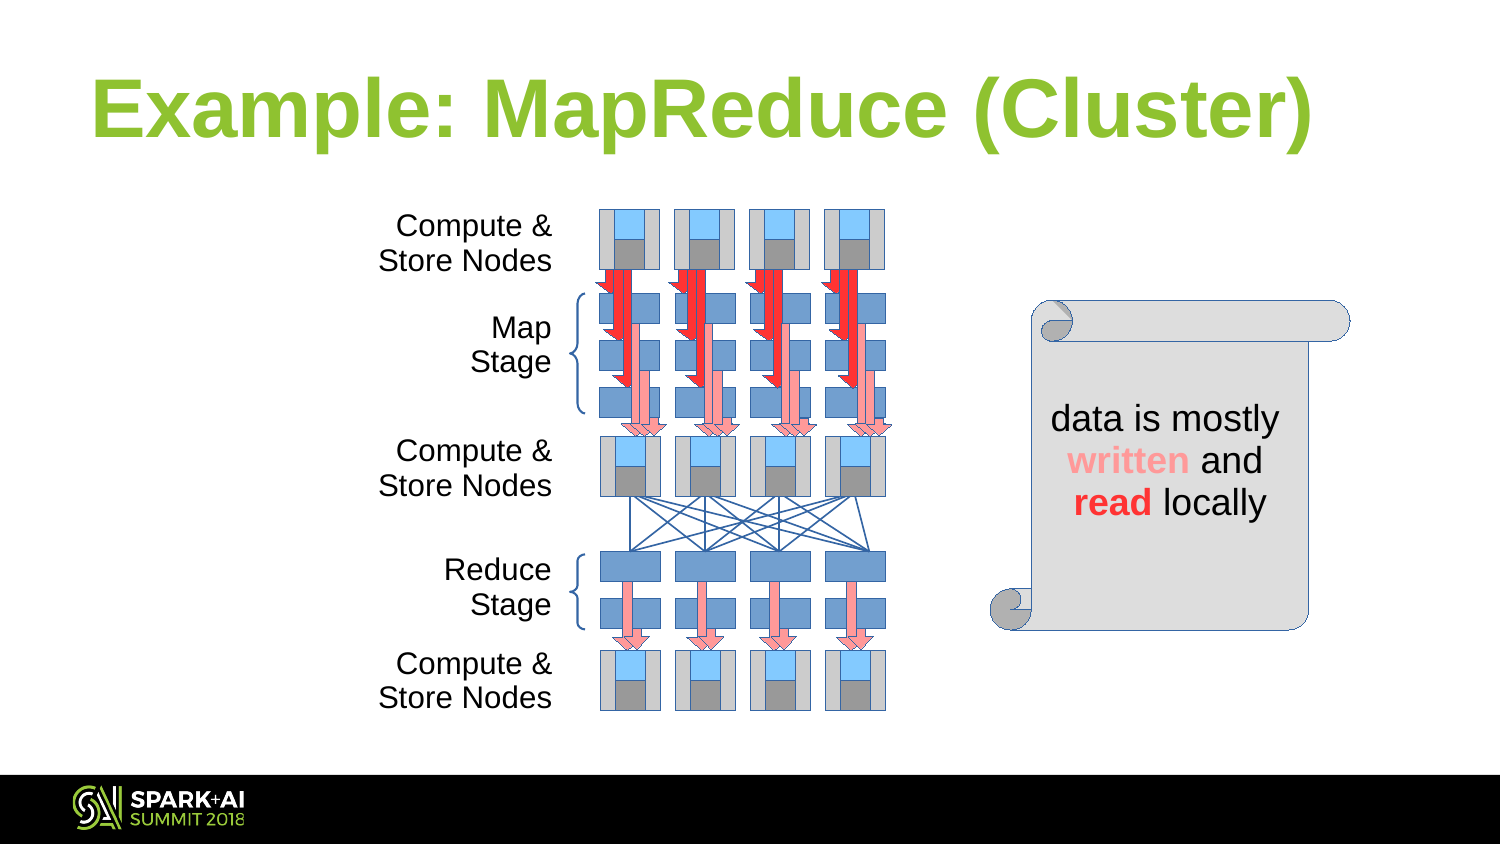

#
Example: MapReduce (Cluster)
Compute & Store Nodes
Map Stage
data is mostly
written and
read locally
Compute & Store Nodes
Reduce Stage
Compute & Store Nodes